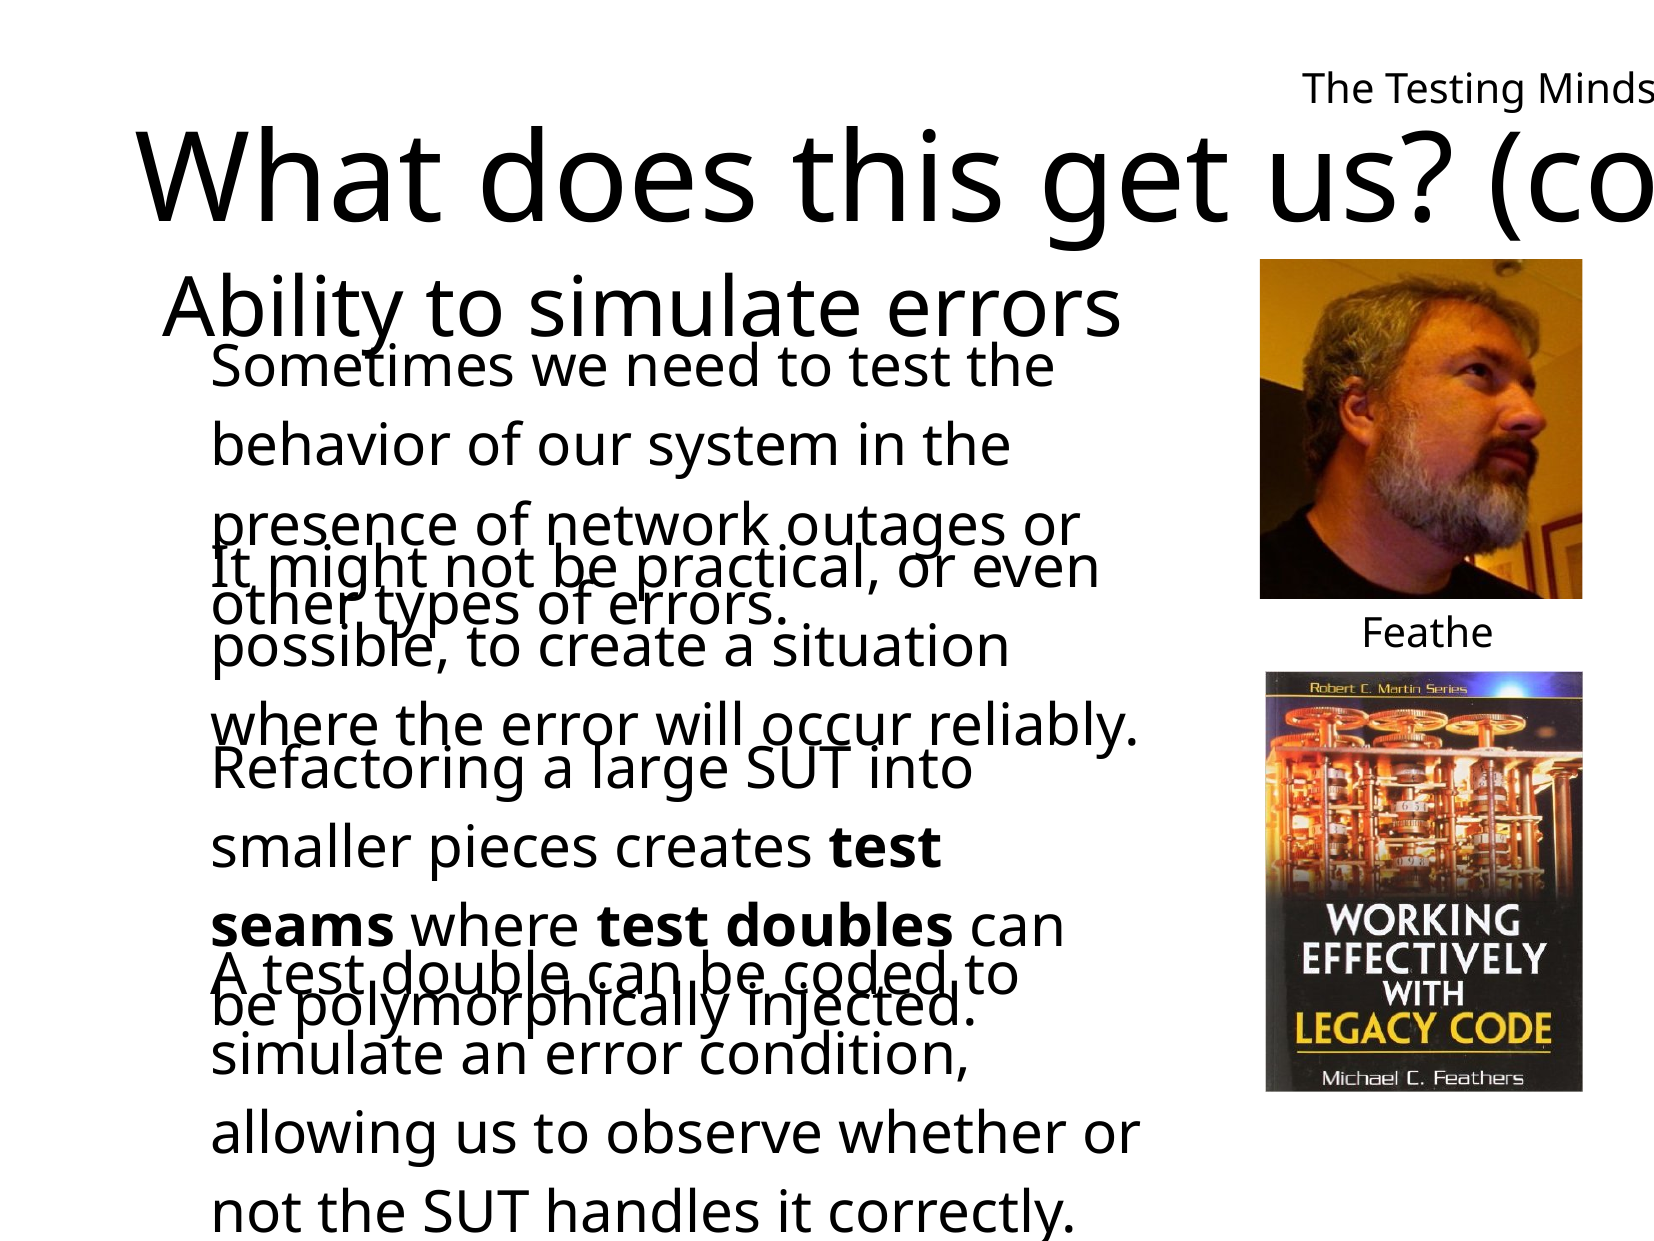

The Testing Mindset
What does this get us? (cont)
Ability to simulate errors
Feathers
Sometimes we need to test the behavior of our system in the presence of network outages or other types of errors.
It might not be practical, or even possible, to create a situation where the error will occur reliably.
Refactoring a large SUT into smaller pieces creates test seams where test doubles can be polymorphically injected.
A test double can be coded to simulate an error condition, allowing us to observe whether or not the SUT handles it correctly.